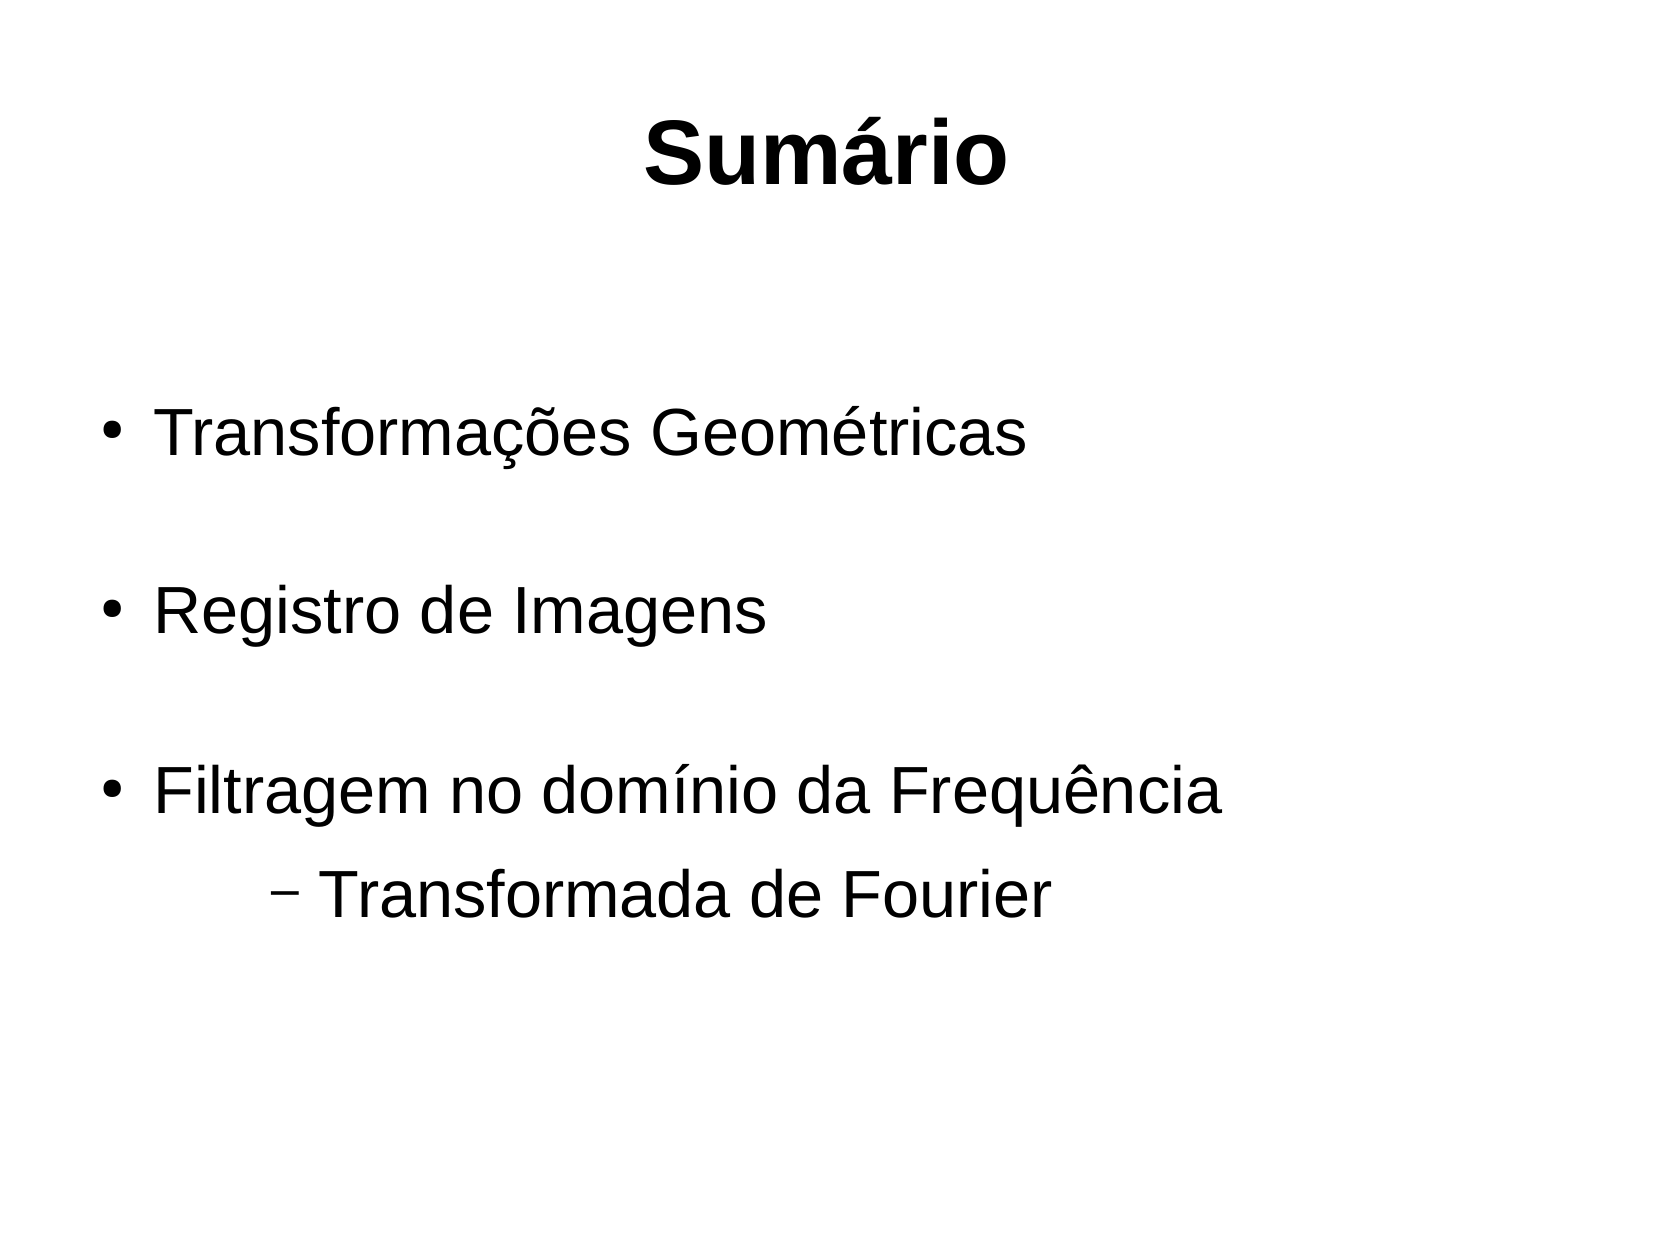

# Sumário
Transformações Geométricas
Registro de Imagens
Filtragem no domínio da Frequência
Transformada de Fourier